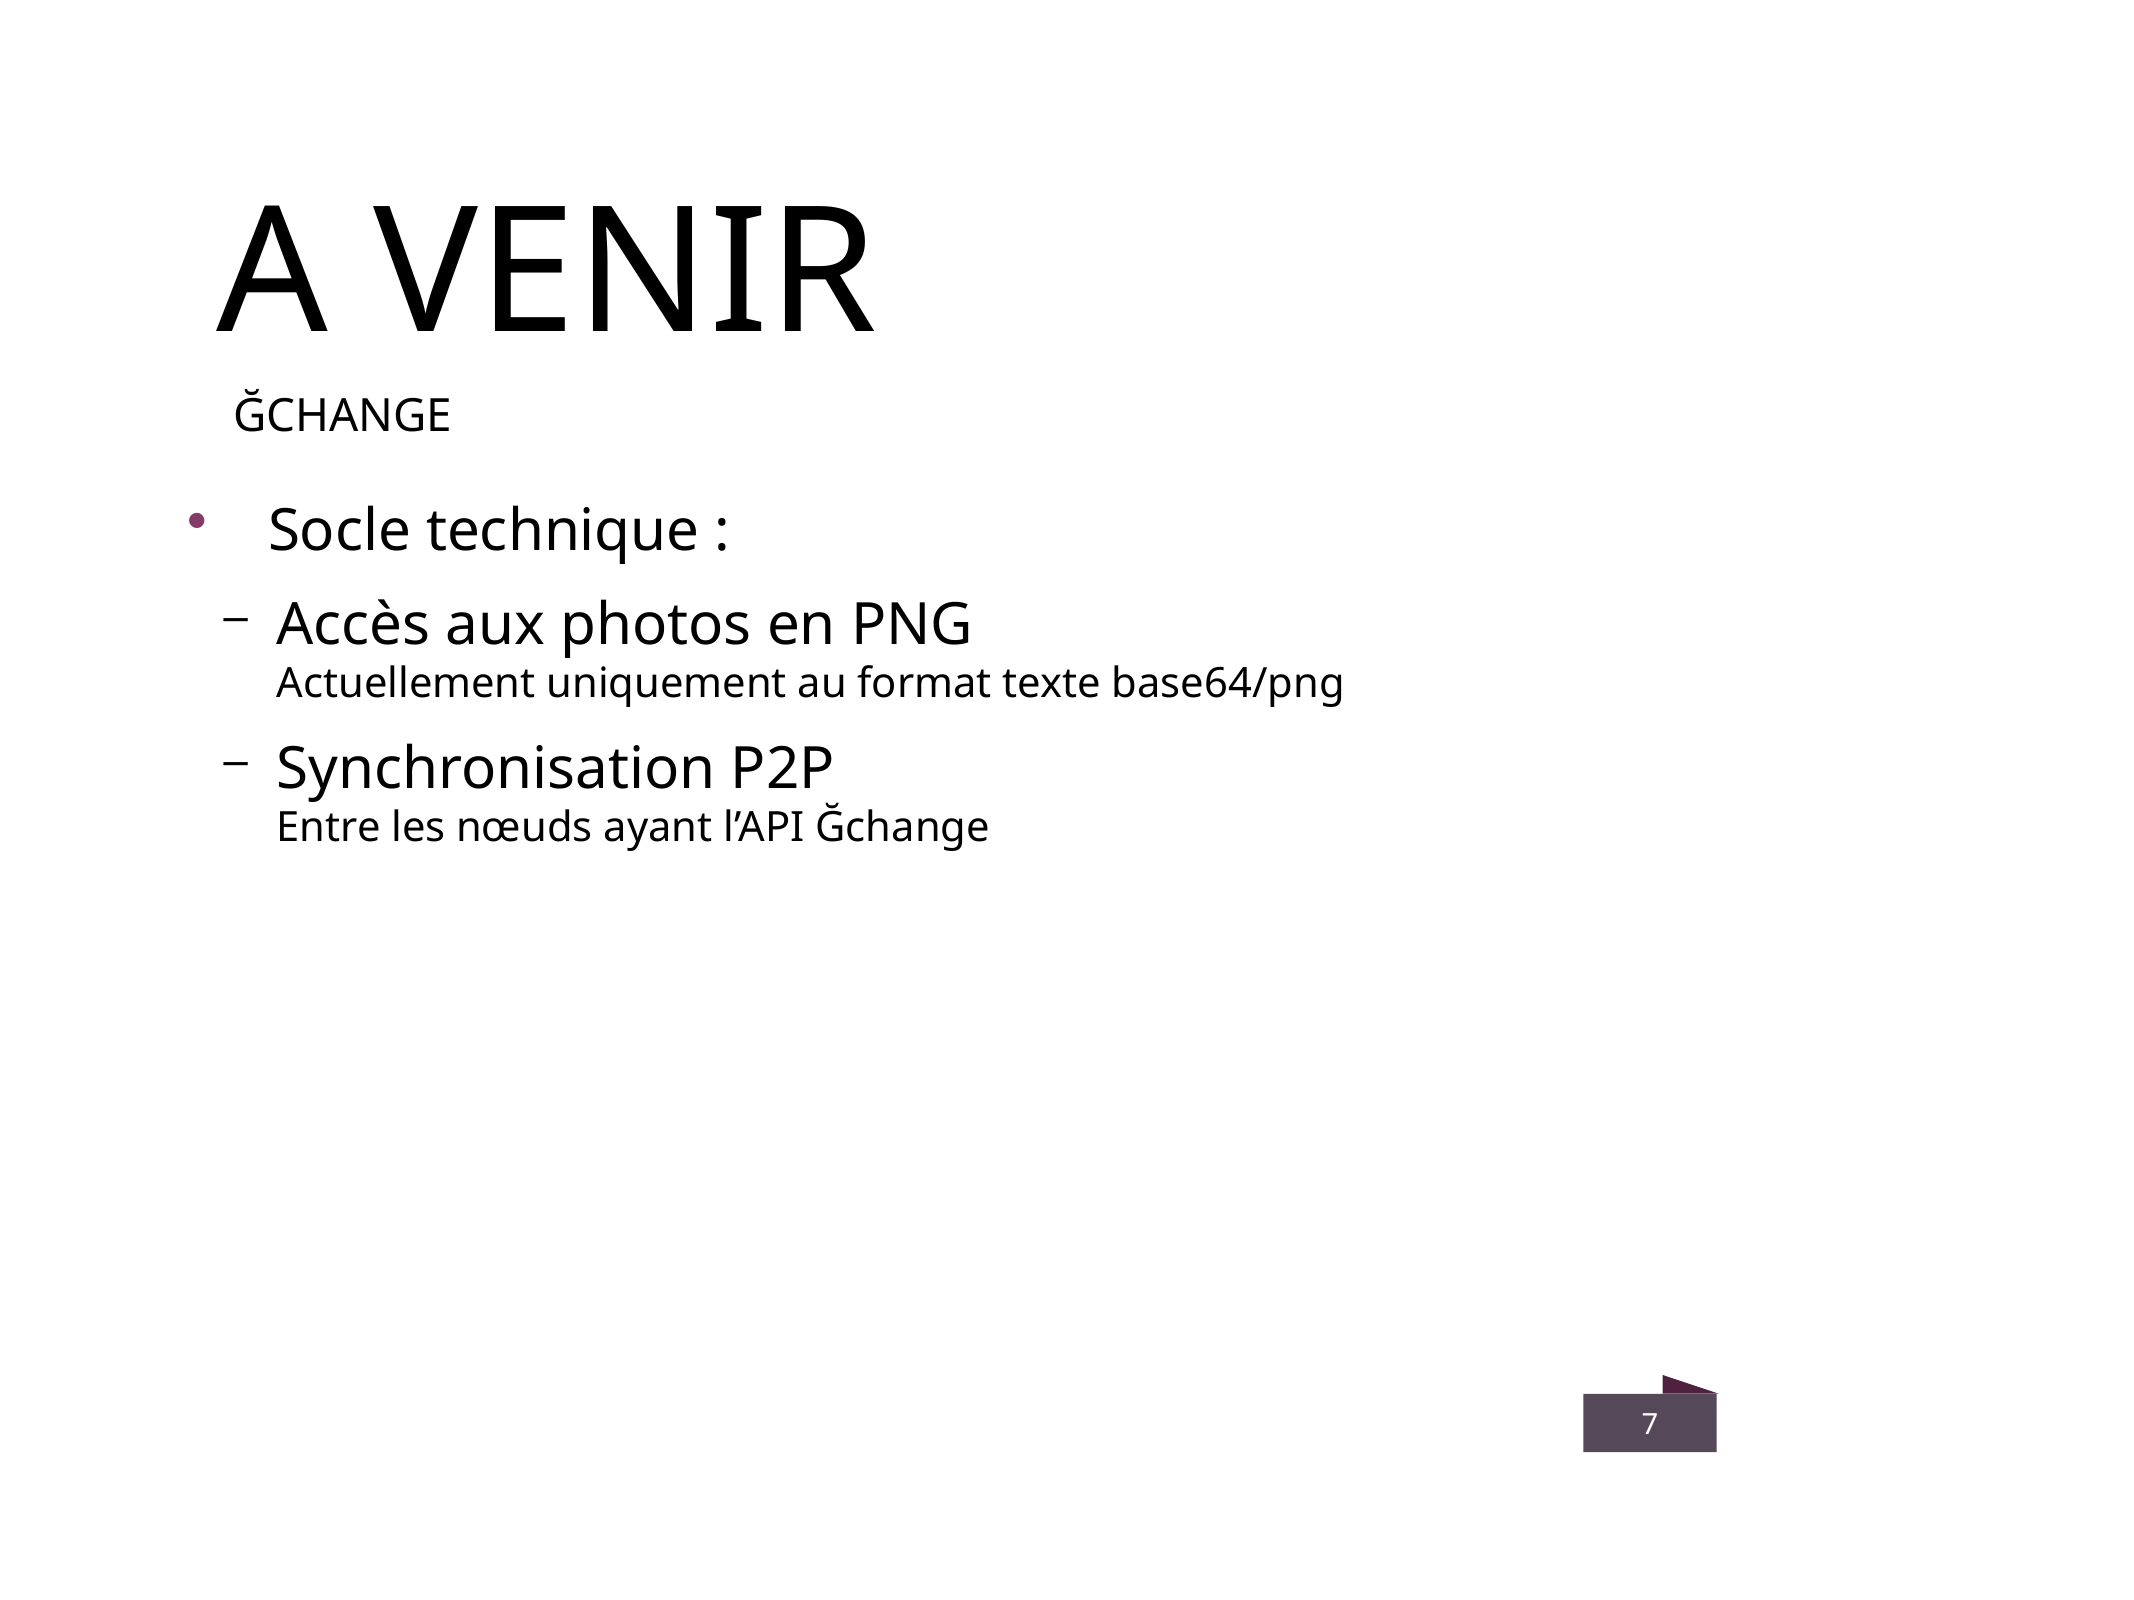

A VENIR
Ğchange
Socle technique :
Accès aux photos en PNG
Actuellement uniquement au format texte base64/png
Synchronisation P2P
Entre les nœuds ayant l’API Ğchange
# 7